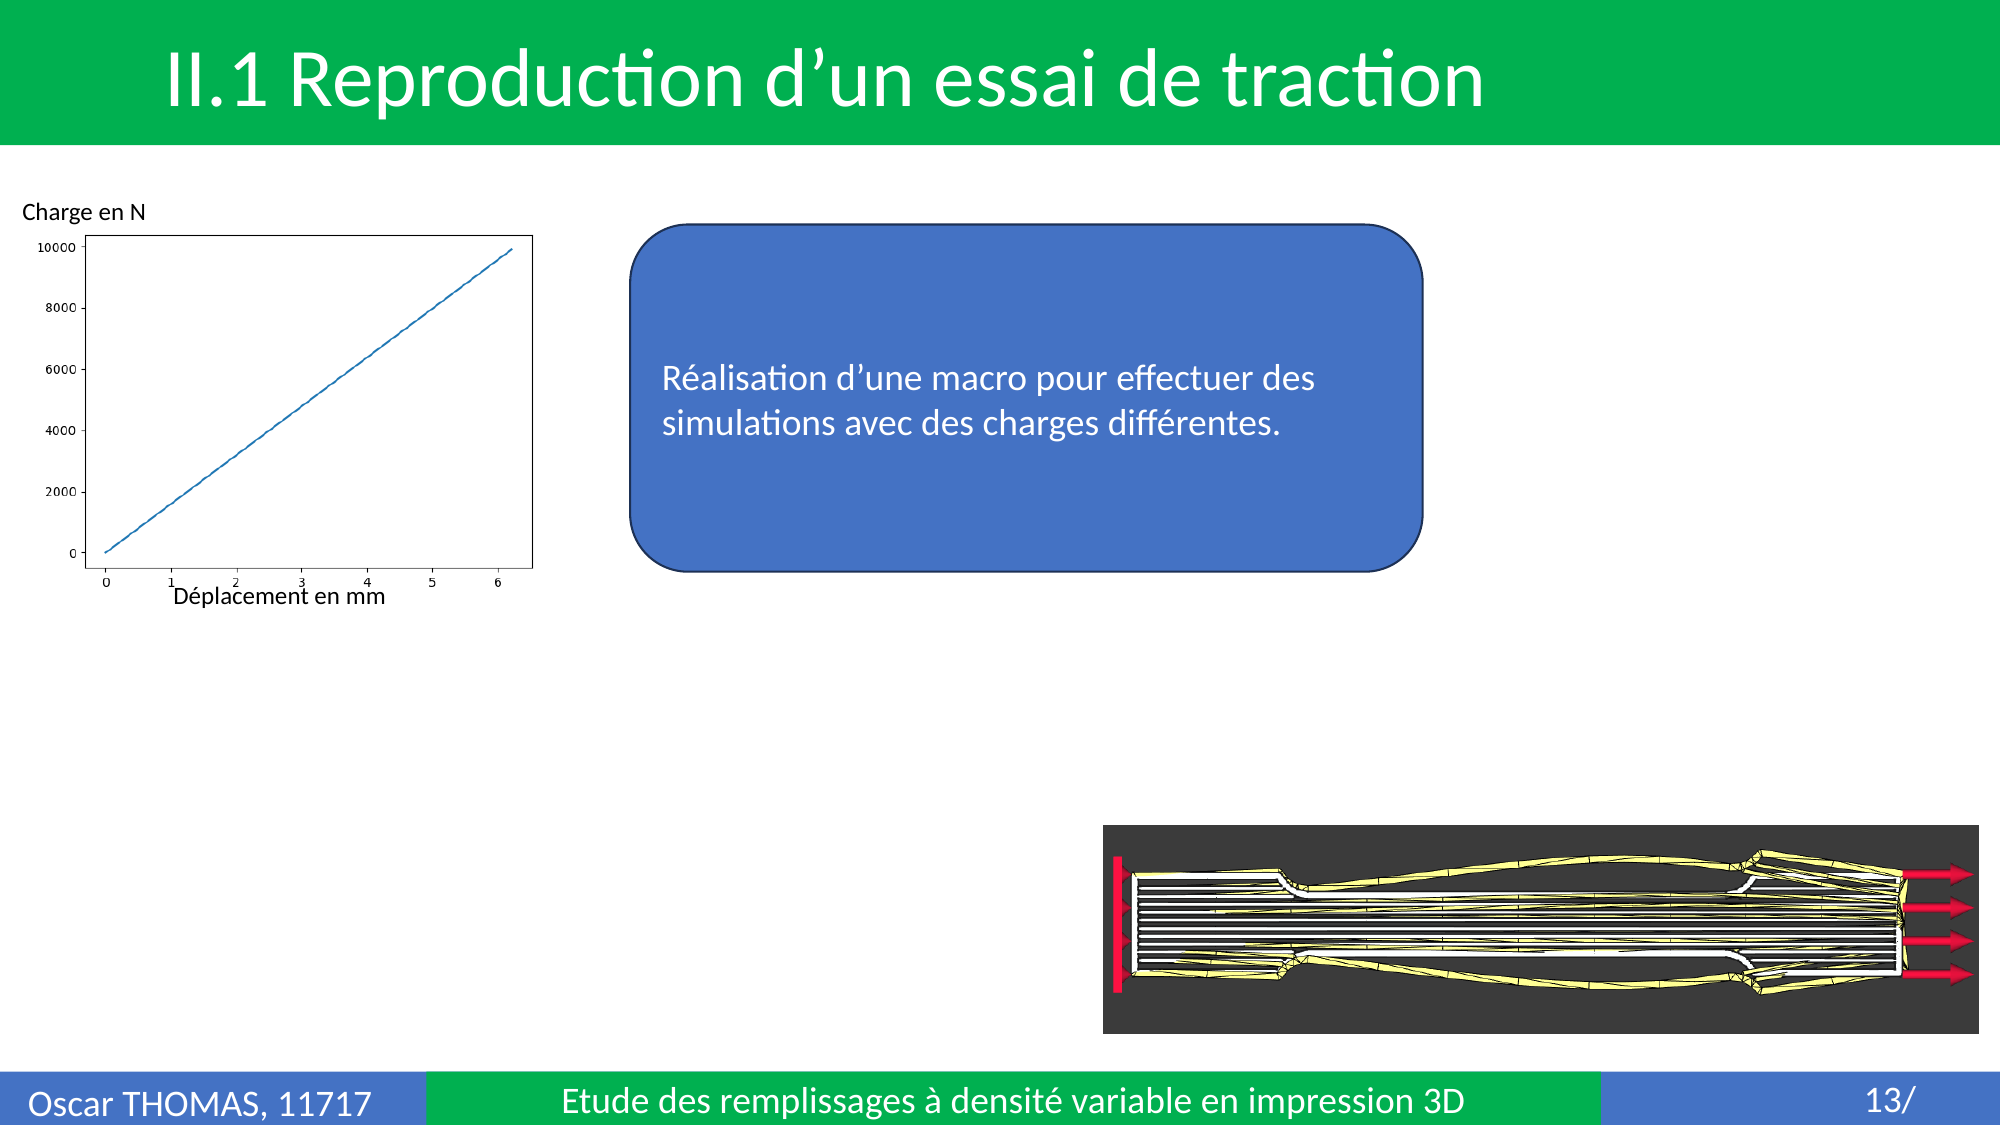

II.1 Reproduction d’un essai de traction
Charge en N
Réalisation d’une macro pour effectuer des simulations avec des charges différentes.
Déplacement en mm
13/
Oscar THOMAS, 11717
Etude des remplissages à densité variable en impression 3D